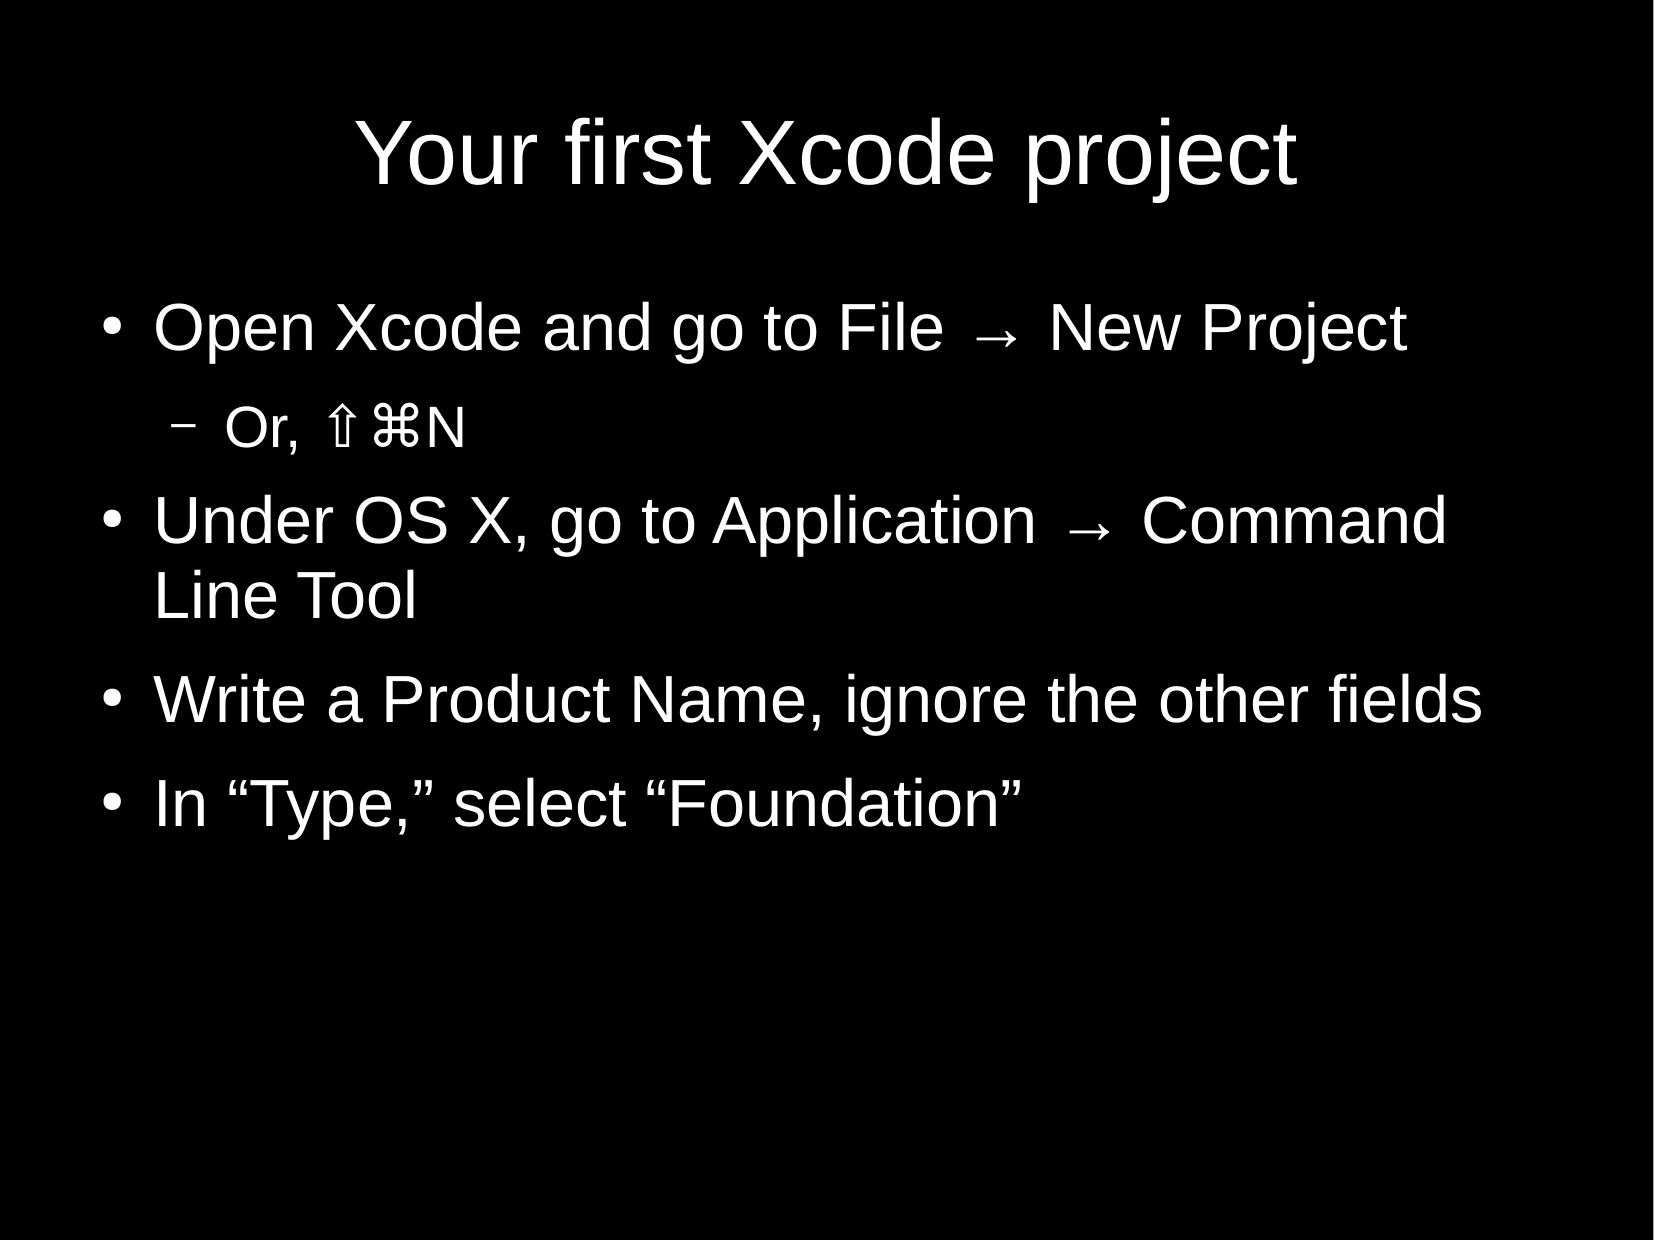

# Your first Xcode project
Open Xcode and go to File → New Project
Or, ⇧⌘N
Under OS X, go to Application → Command Line Tool
Write a Product Name, ignore the other fields
In “Type,” select “Foundation”